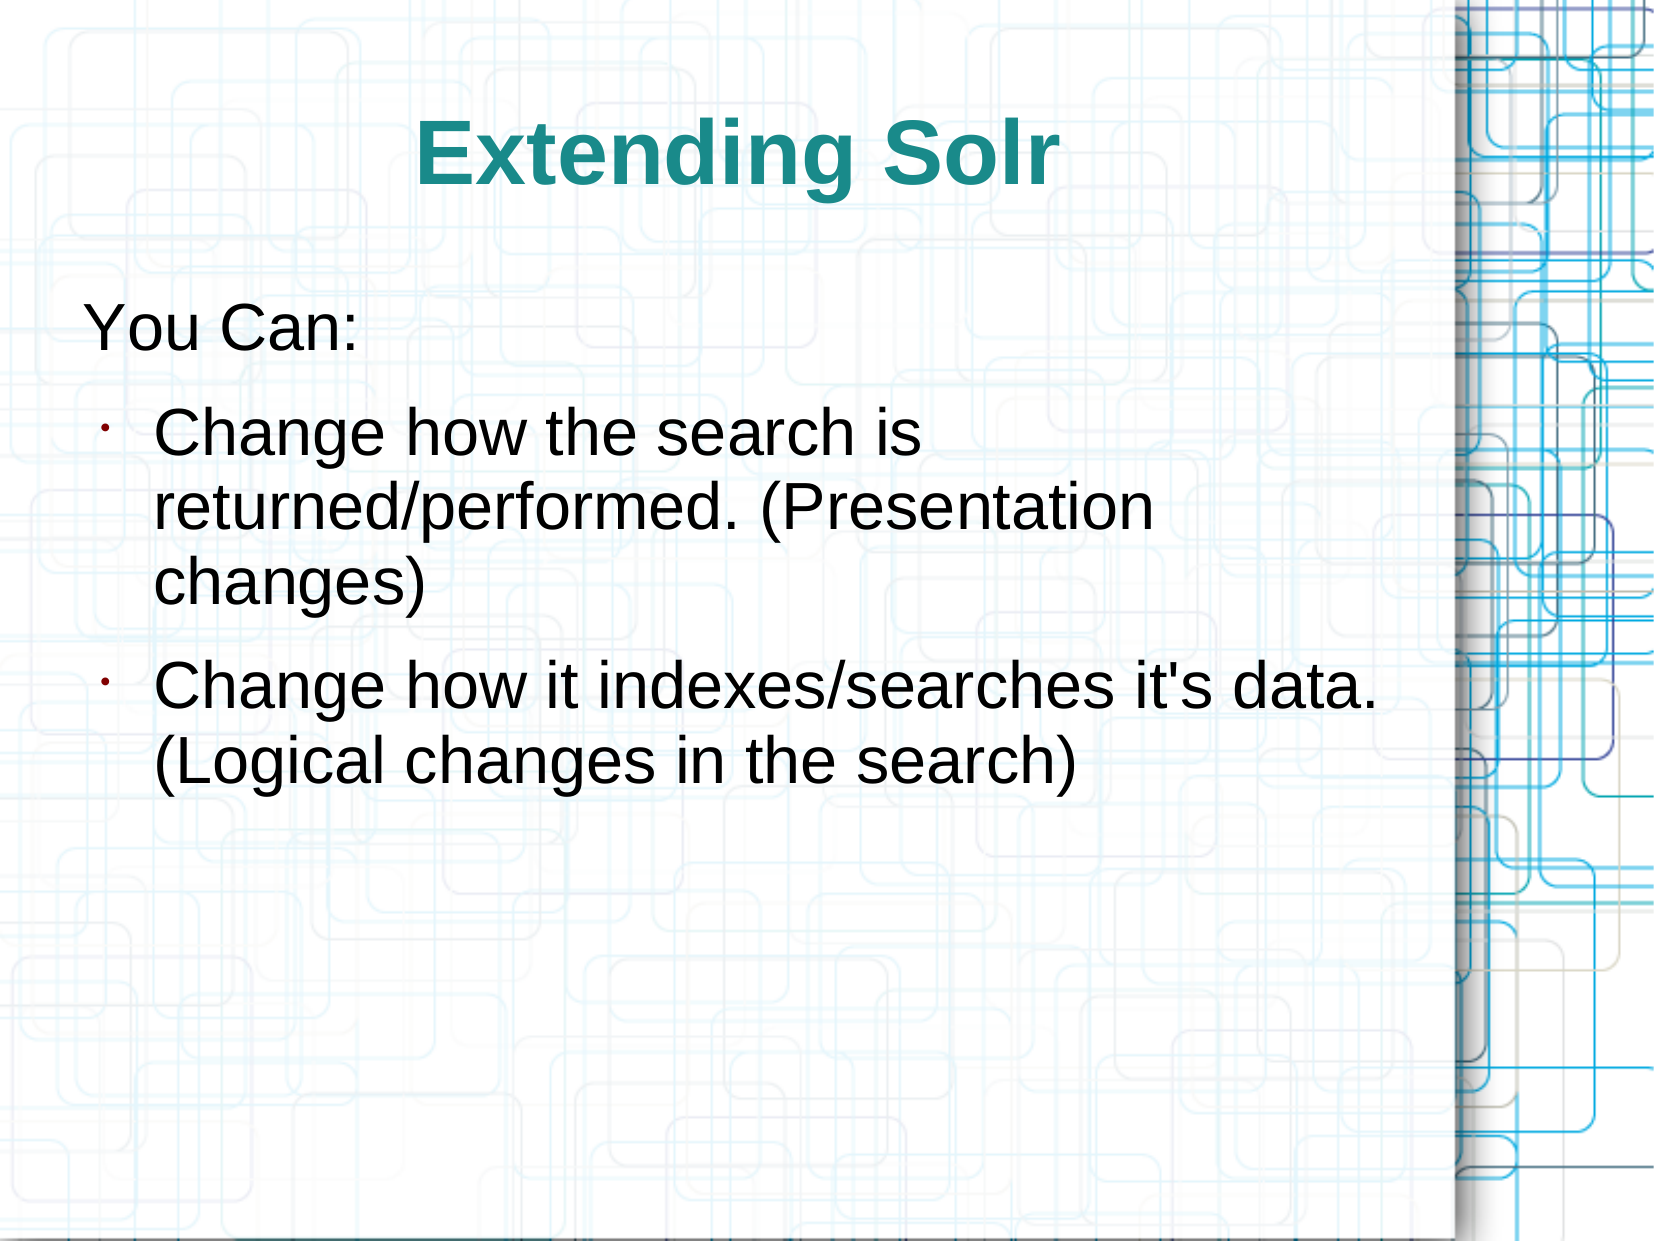

# Extending Solr
You Can:
Change how the search is returned/performed. (Presentation changes)
Change how it indexes/searches it's data. (Logical changes in the search)